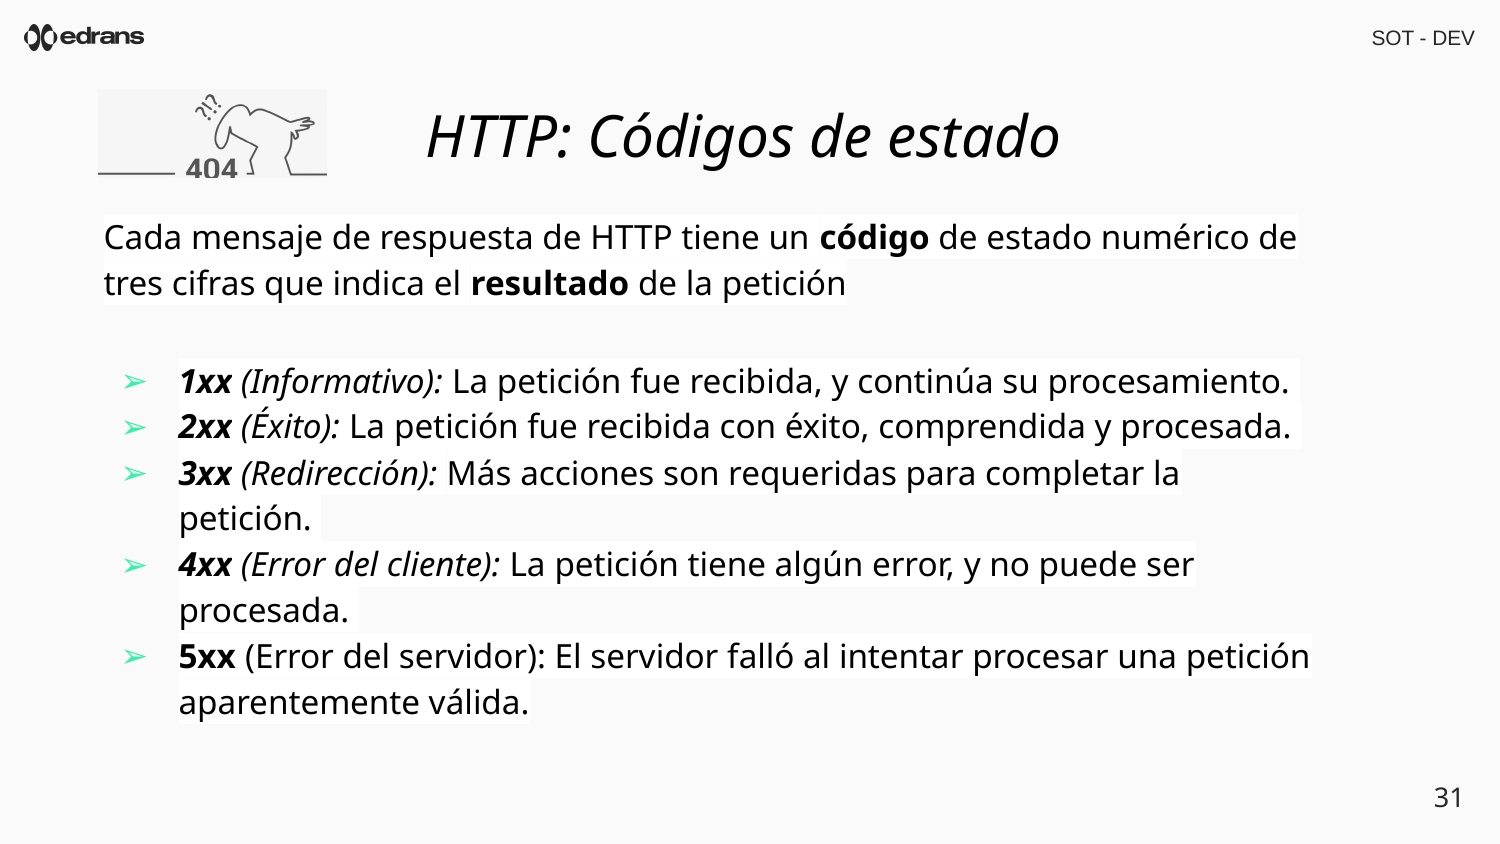

SOT - DEV
HTTP: Códigos de estado
Cada mensaje de respuesta de HTTP tiene un código de estado numérico de tres cifras que indica el resultado de la petición
1xx (Informativo): La petición fue recibida, y continúa su procesamiento.
2xx (Éxito): La petición fue recibida con éxito, comprendida y procesada.
3xx (Redirección): Más acciones son requeridas para completar la petición.
4xx (Error del cliente): La petición tiene algún error, y no puede ser procesada.
5xx (Error del servidor): El servidor falló al intentar procesar una petición aparentemente válida.